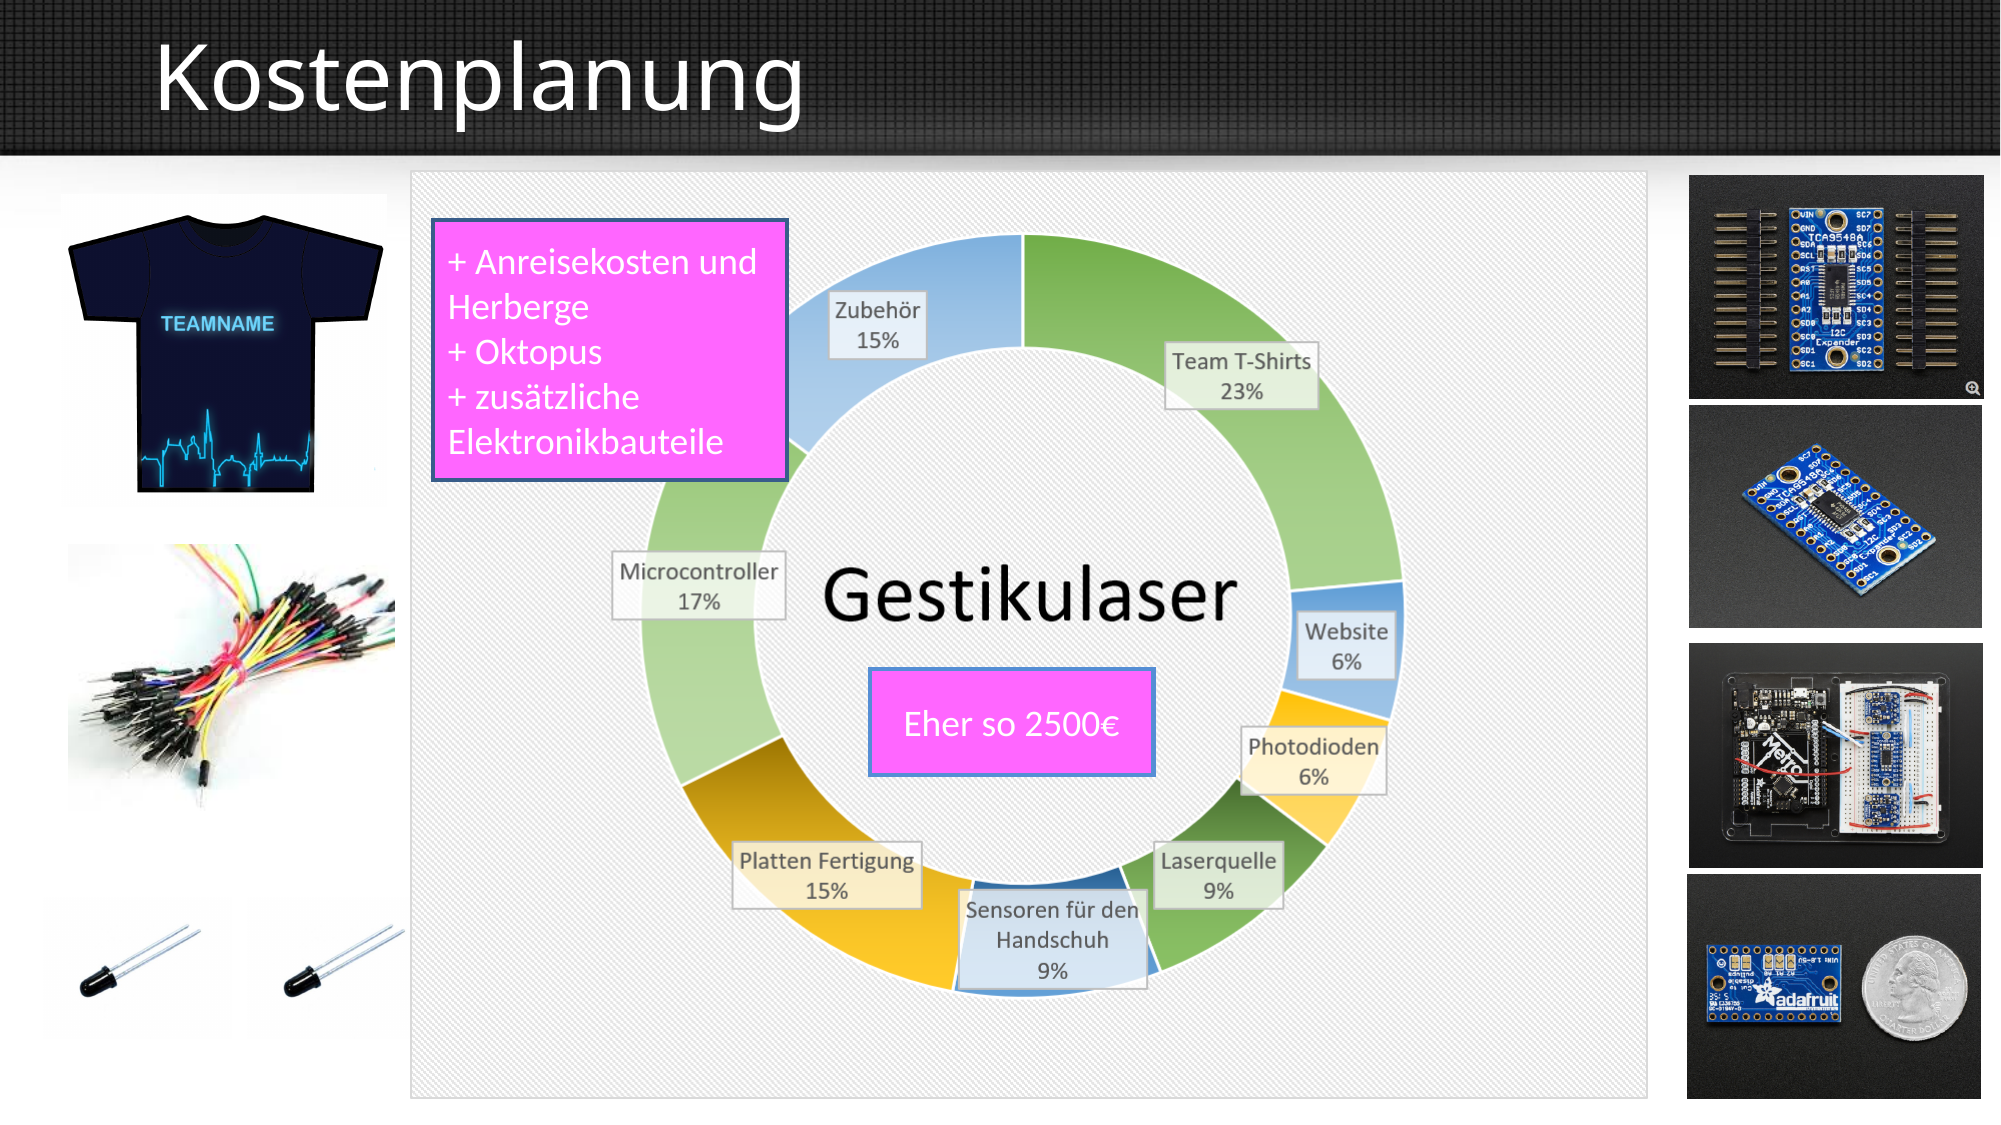

# Kostenplanung
+ Anreisekosten und Herberge
+ Oktopus
+ zusätzliche Elektronikbauteile
Eher so 2500€